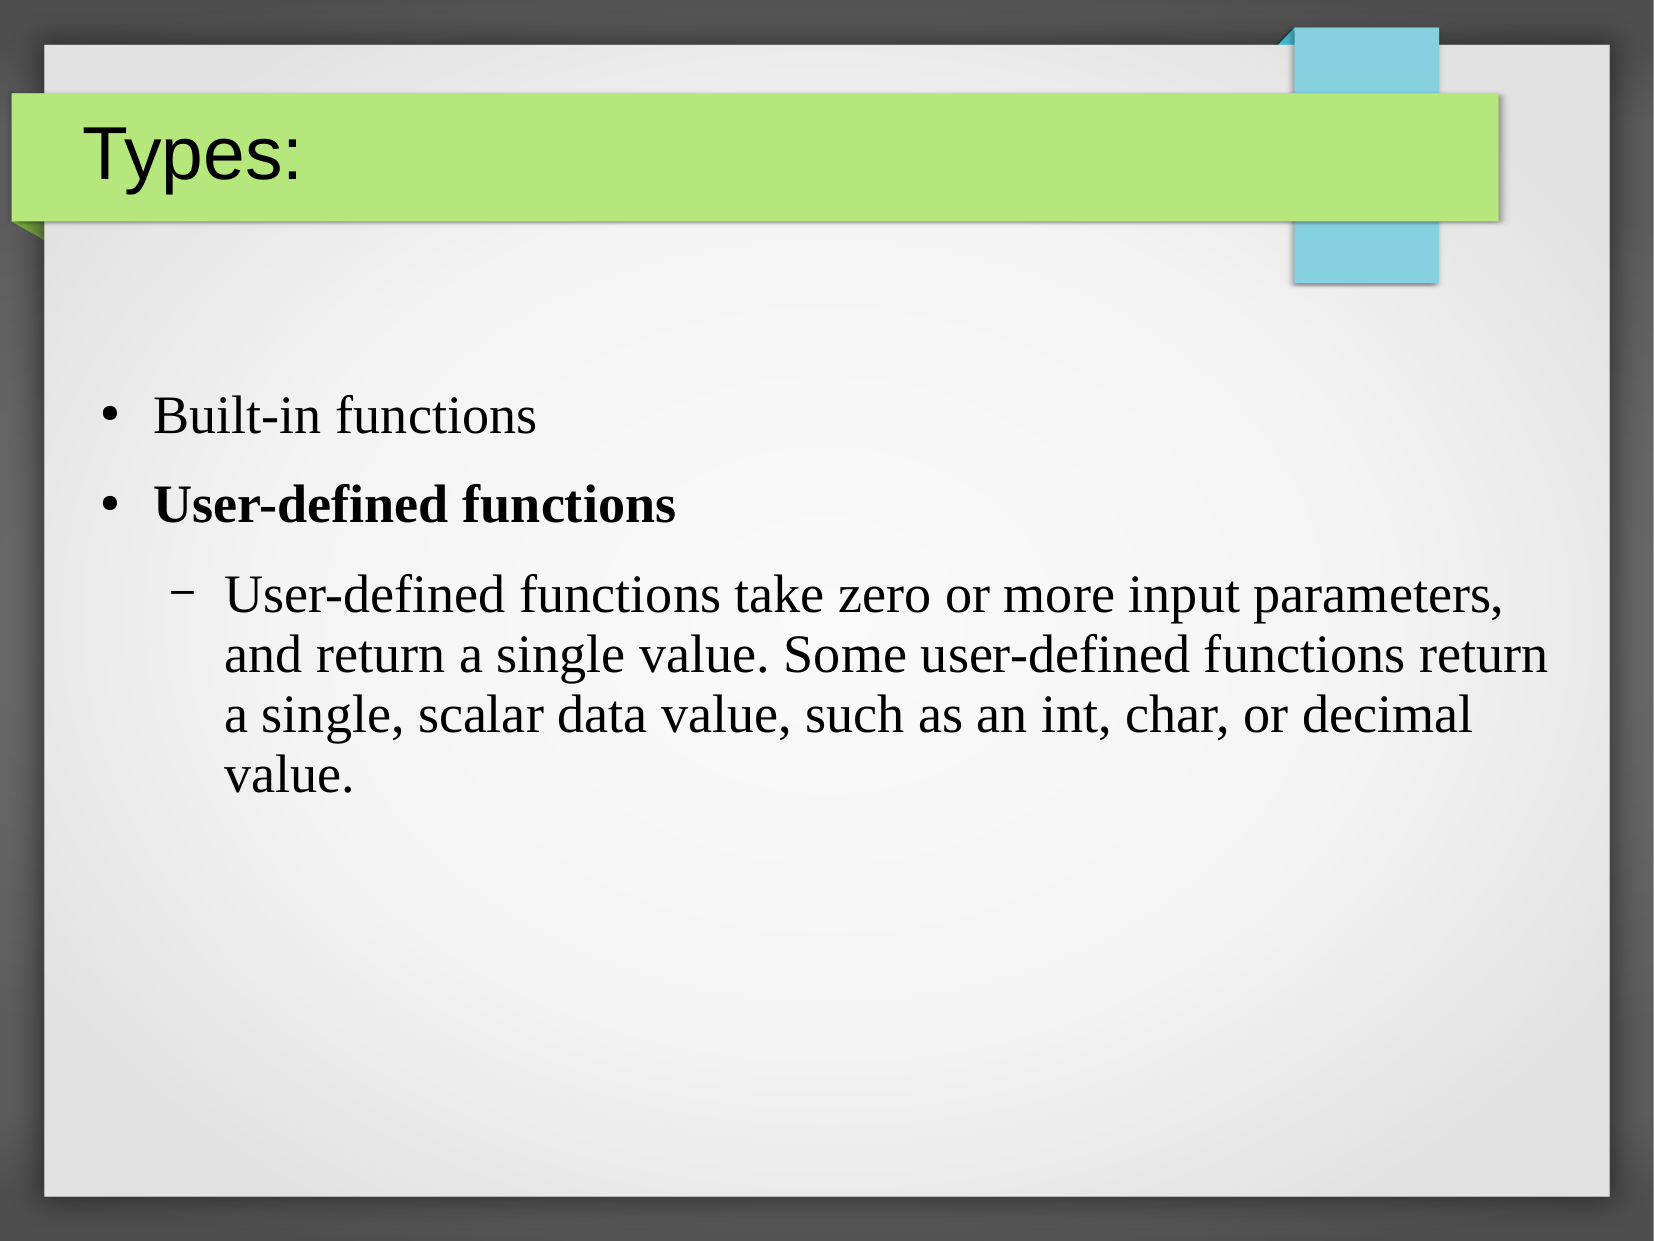

# Types:
Built-in functions
User-defined functions
User-defined functions take zero or more input parameters, and return a single value. Some user-defined functions return a single, scalar data value, such as an int, char, or decimal value.